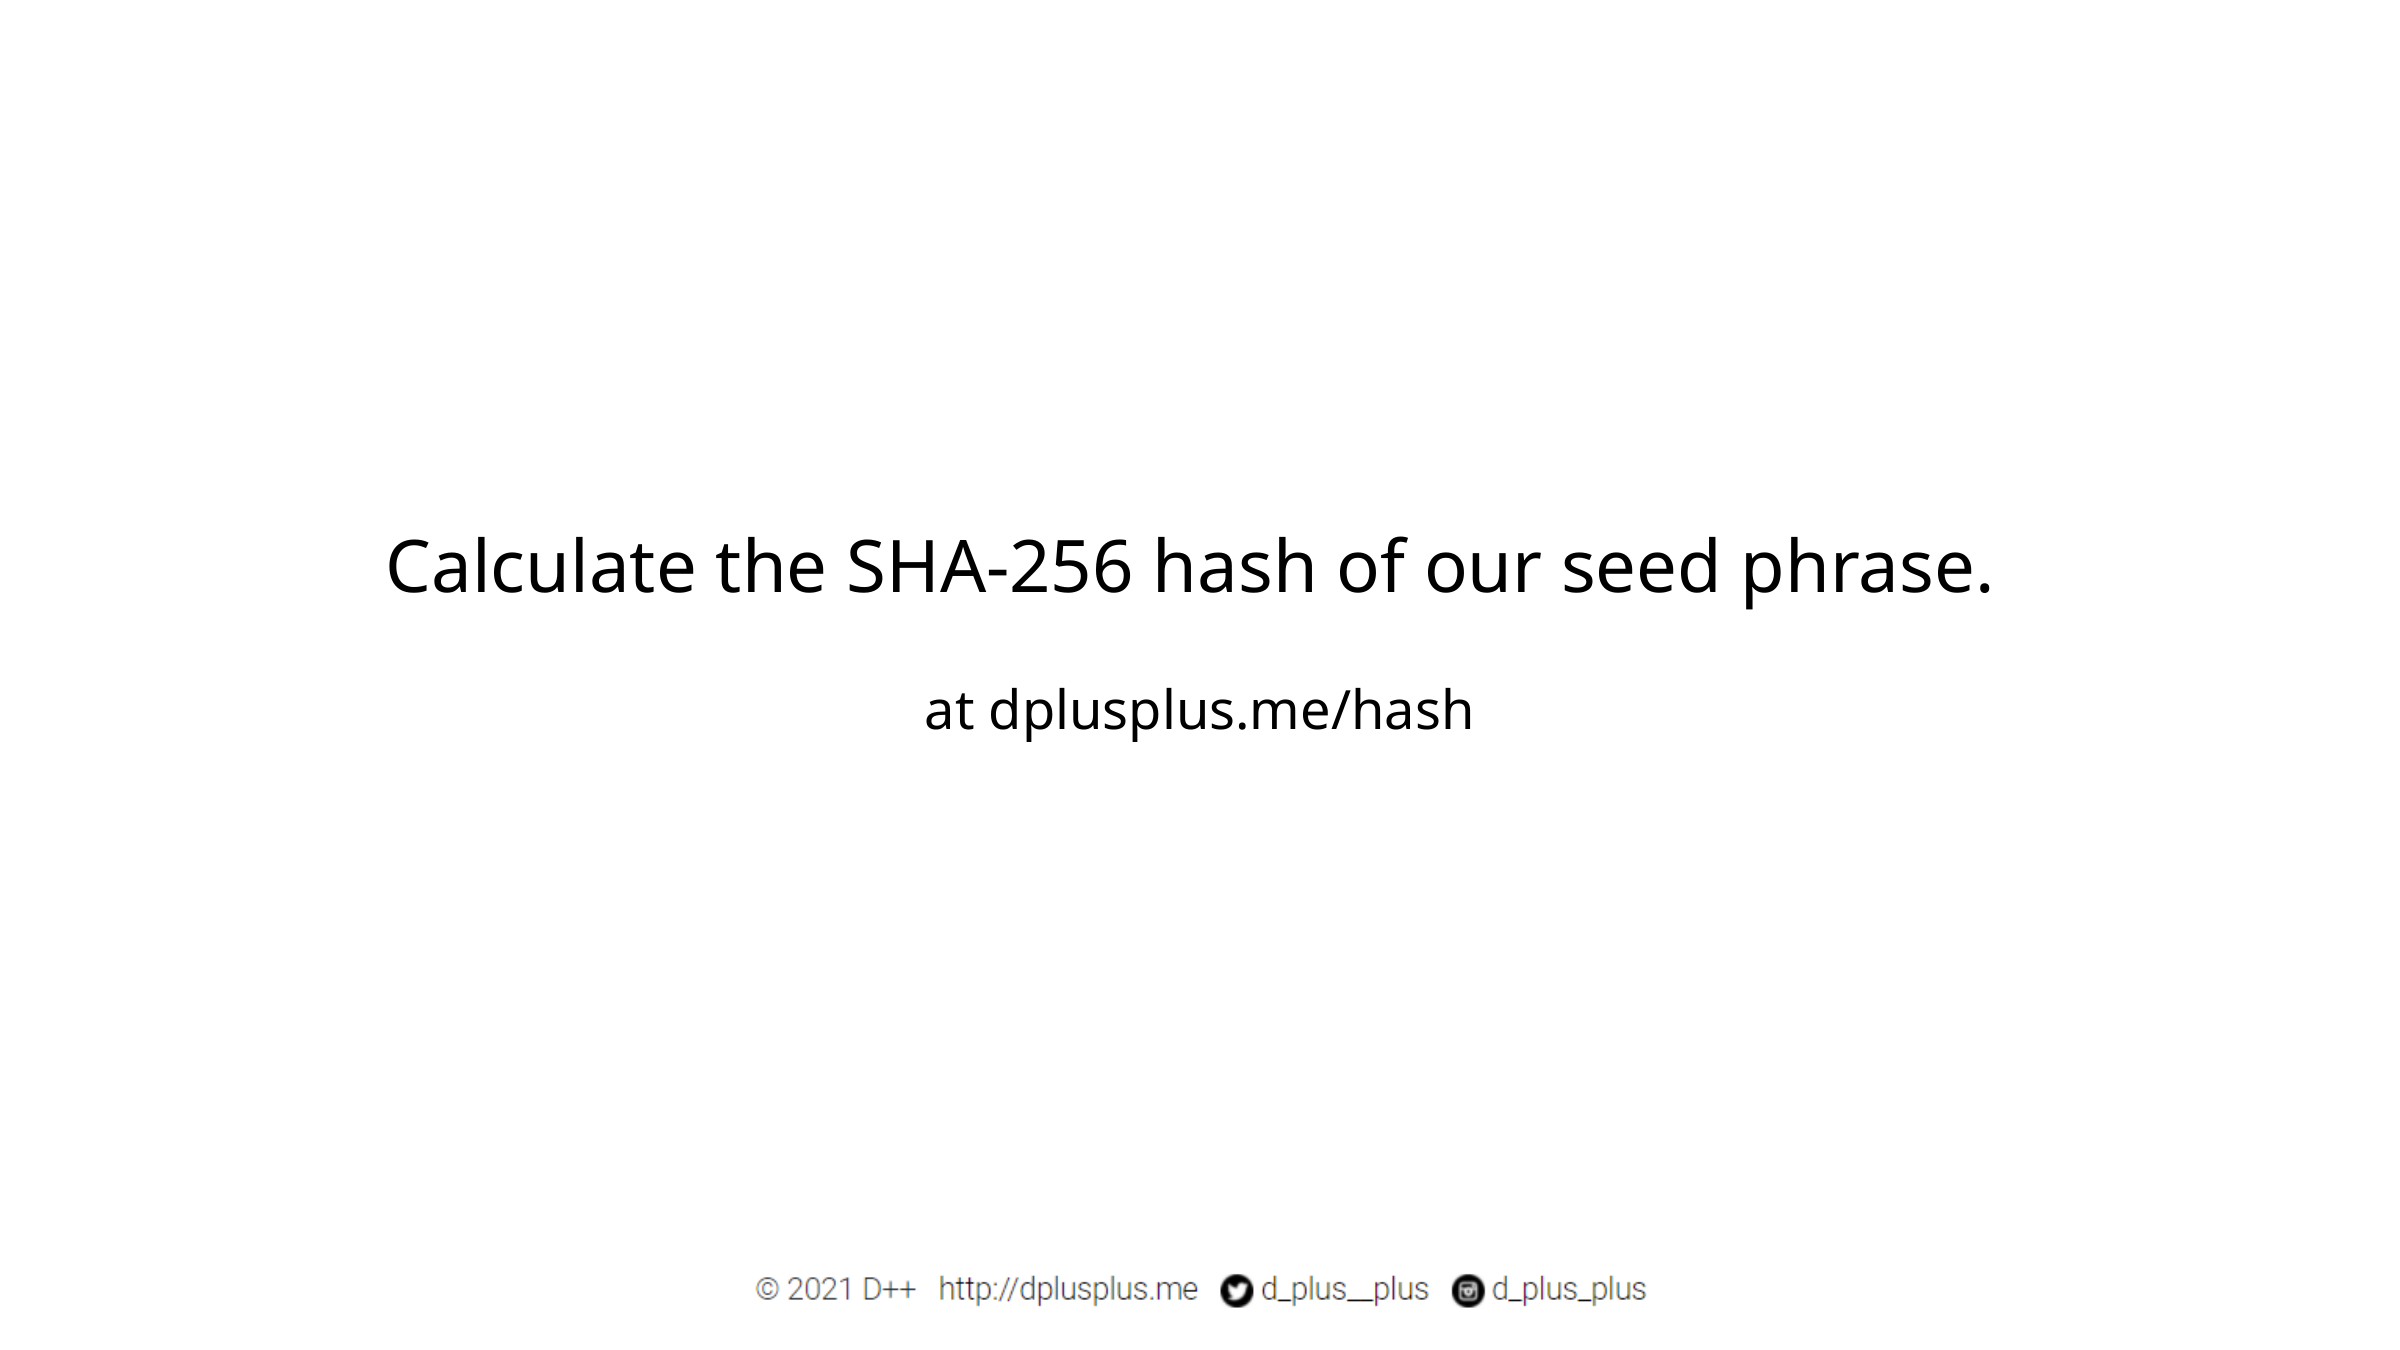

# Calculate the SHA-256 hash of our seed phrase.
at dplusplus.me/hash